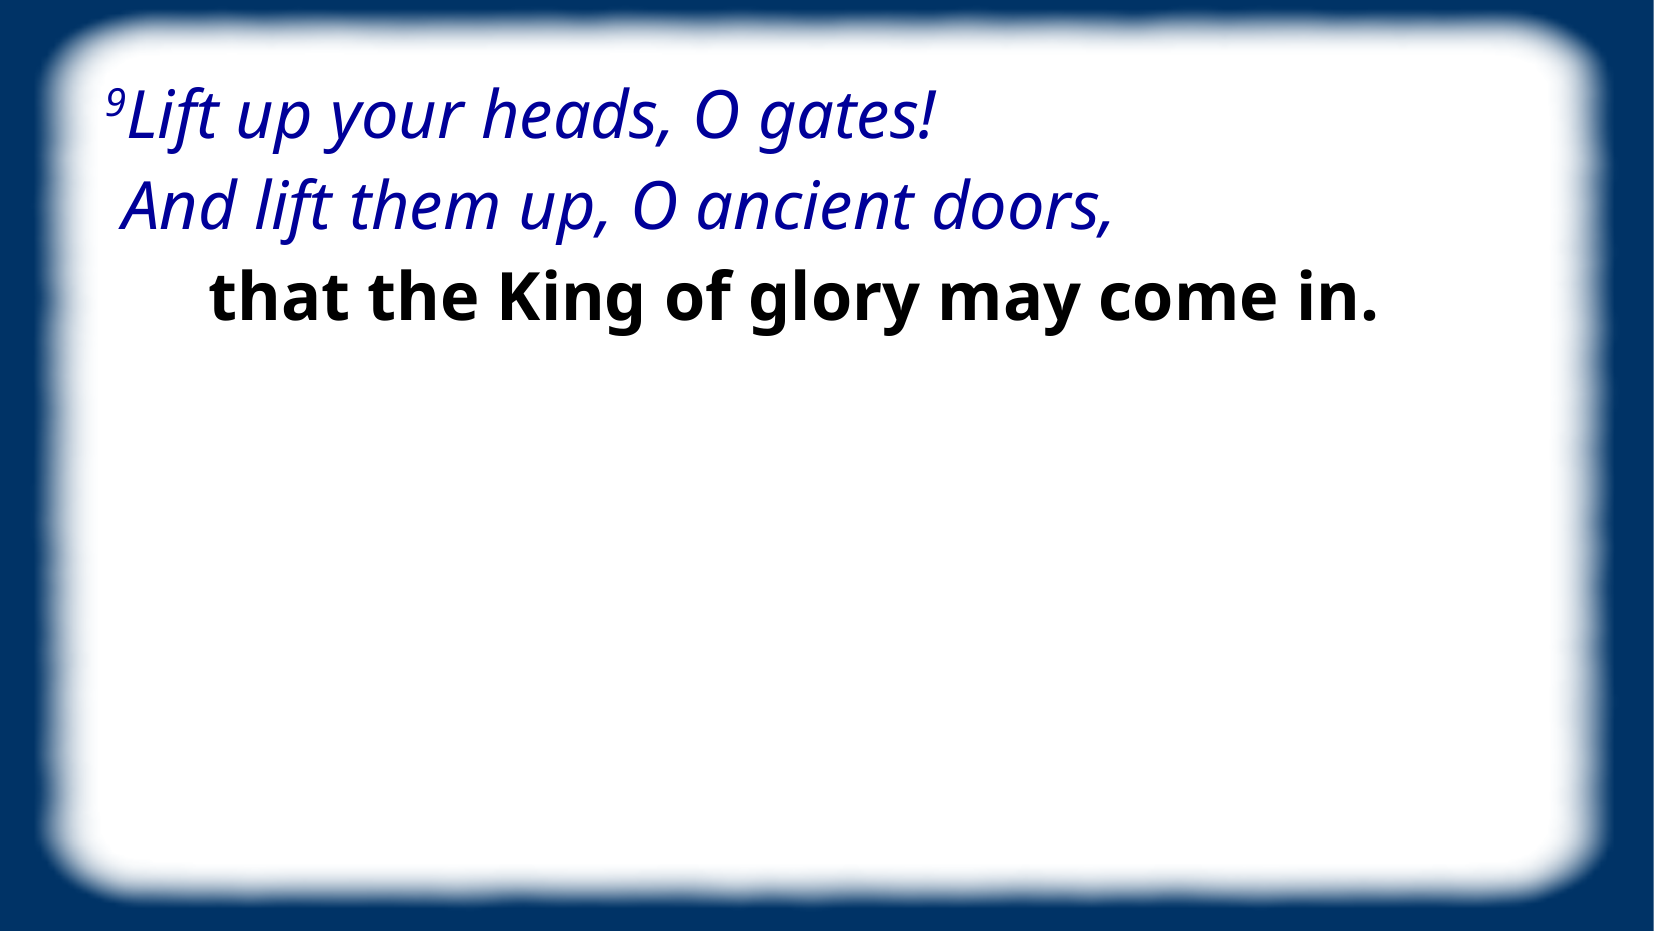

9Lift up your heads, O gates!
 And lift them up, O ancient doors,
 that the King of glory may come in.